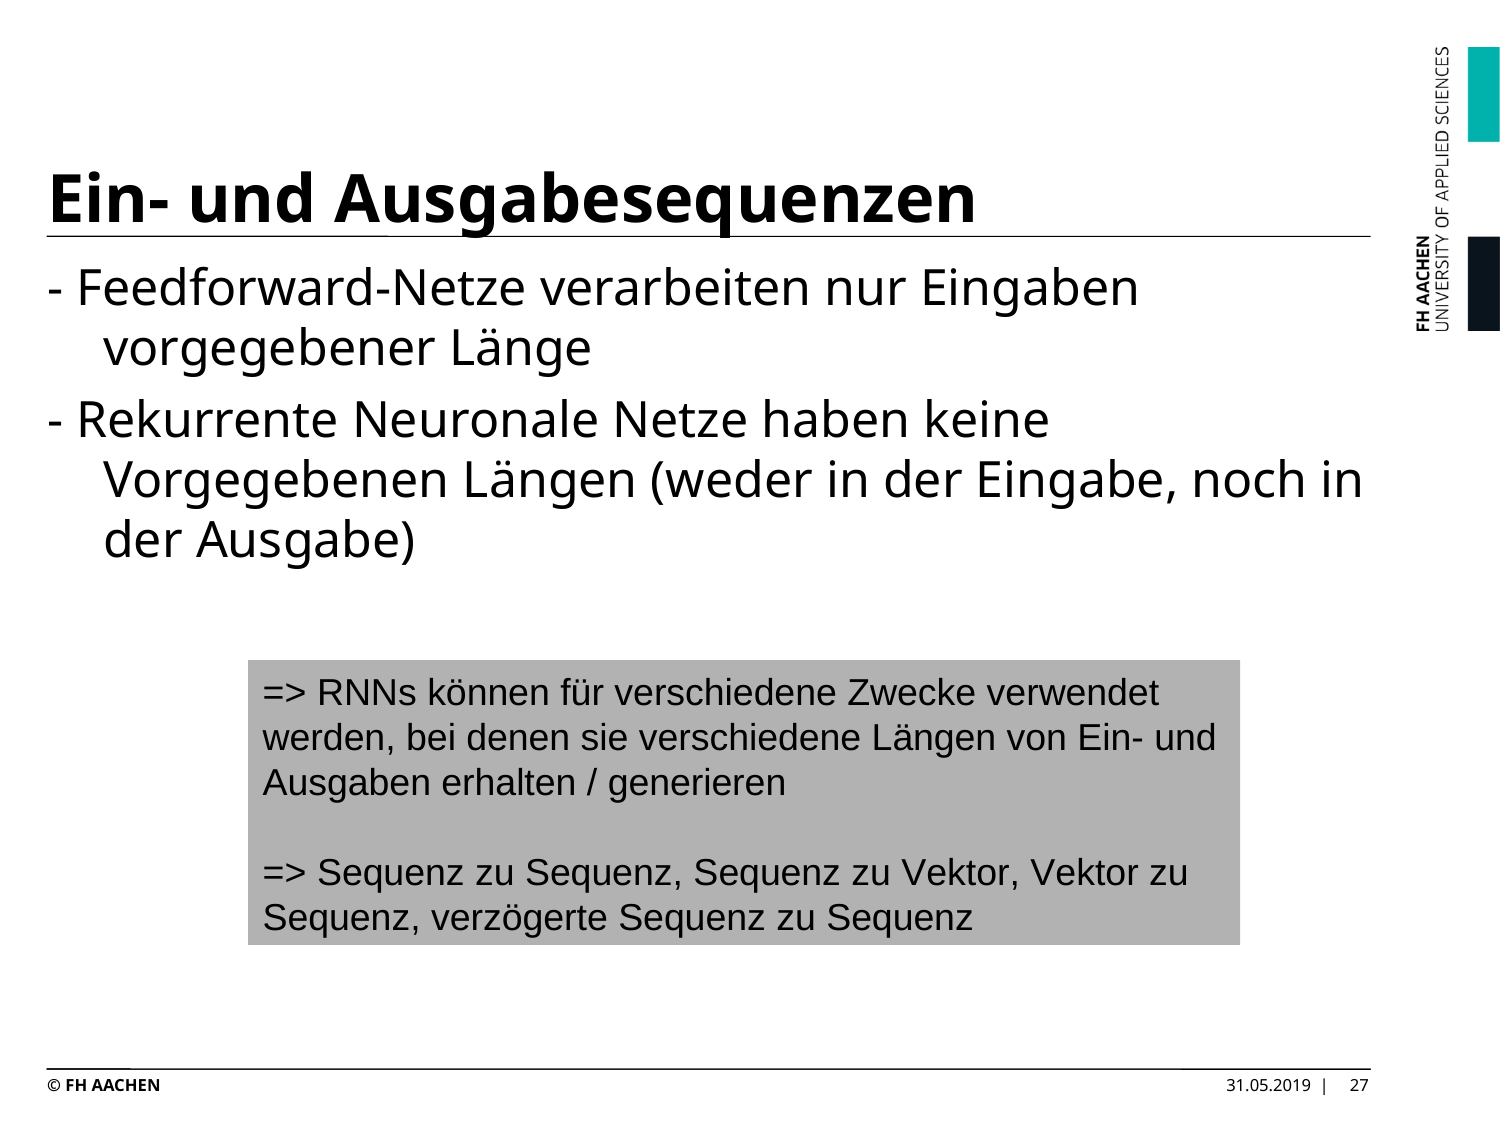

# Ein- und Ausgabesequenzen
- Feedforward-Netze verarbeiten nur Eingaben vorgegebener Länge
- Rekurrente Neuronale Netze haben keine Vorgegebenen Längen (weder in der Eingabe, noch in der Ausgabe)
=> RNNs können für verschiedene Zwecke verwendet werden, bei denen sie verschiedene Längen von Ein- und Ausgaben erhalten / generieren
=> Sequenz zu Sequenz, Sequenz zu Vektor, Vektor zu Sequenz, verzögerte Sequenz zu Sequenz
31.05.2019
27